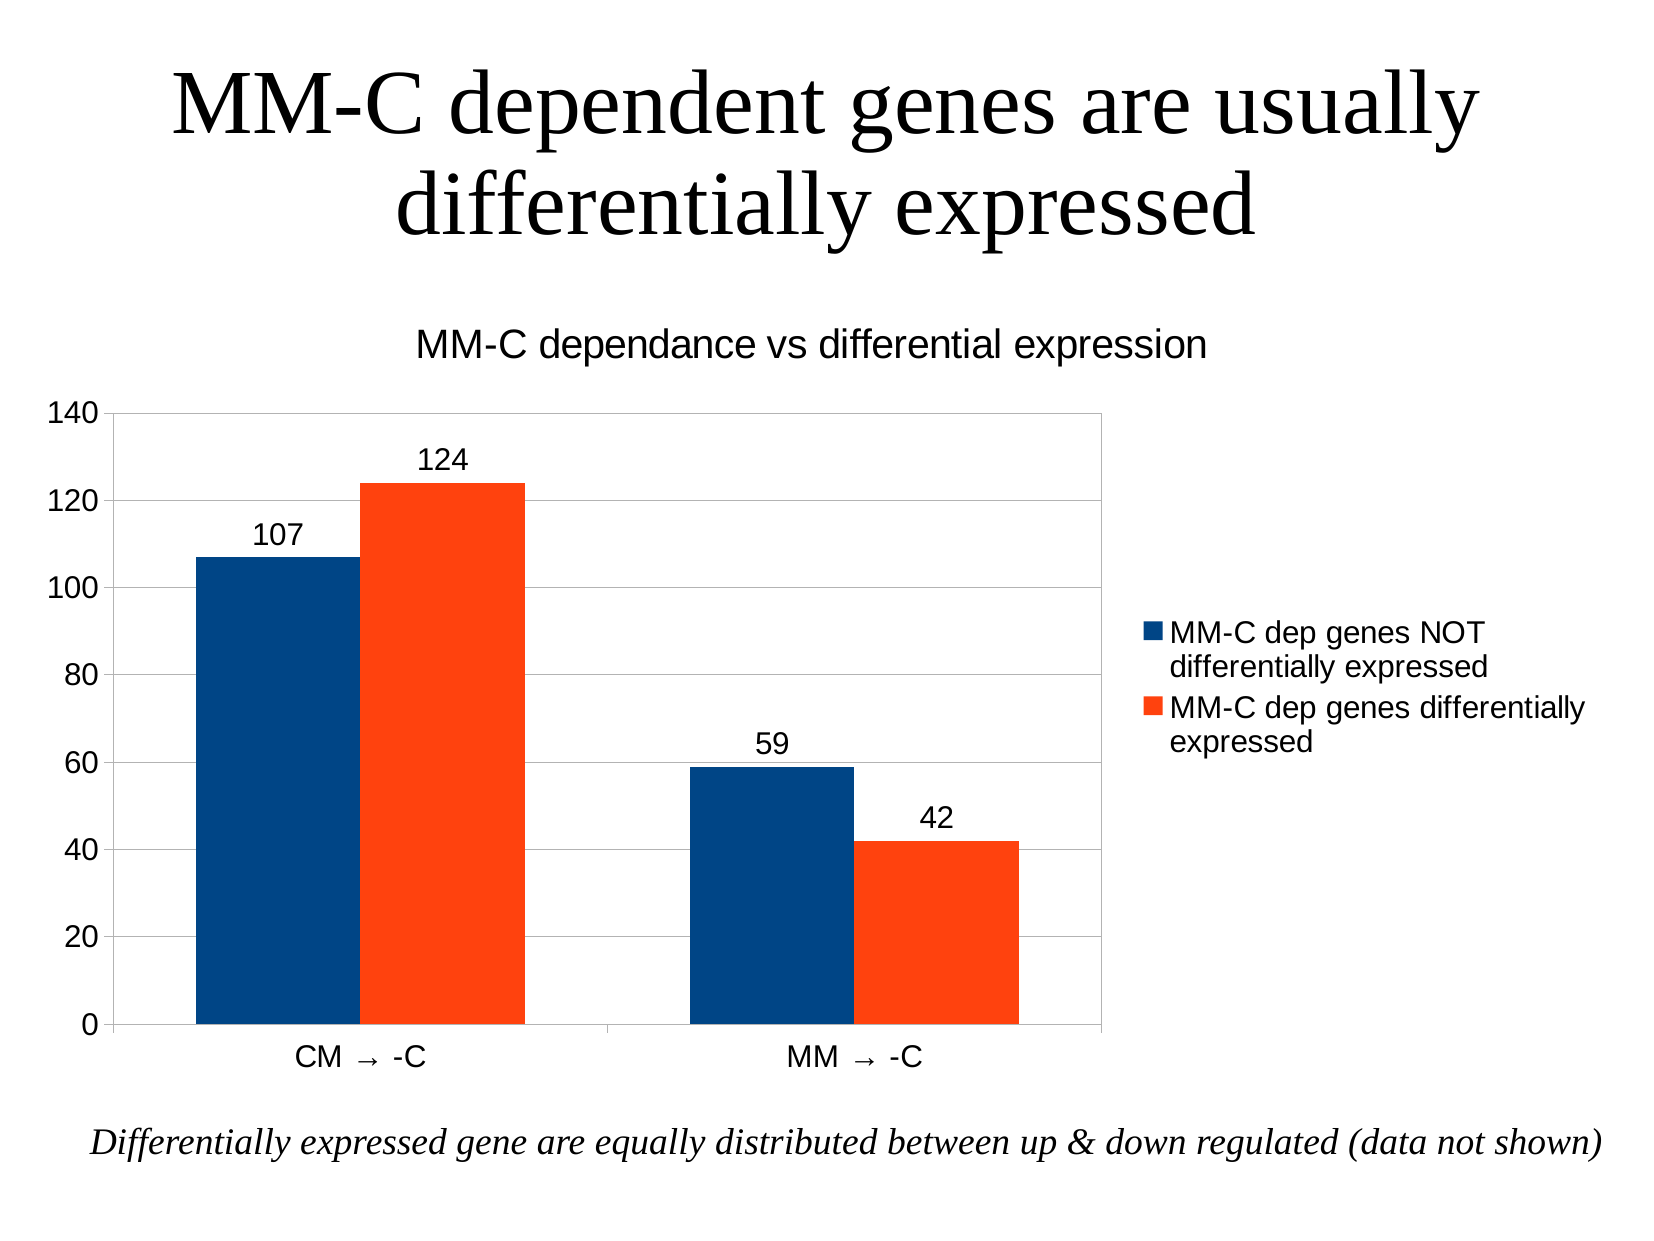

# MM-C dependent genes are usually differentially expressed
### Chart: MM-C dependance vs differential expression
| Category | MM-C dep genes NOT differentially expressed | MM-C dep genes differentially expressed |
|---|---|---|
| CM → -C | 107.0 | 124.0 |
| MM → -C | 59.0 | 42.0 |Differentially expressed gene are equally distributed between up & down regulated (data not shown)